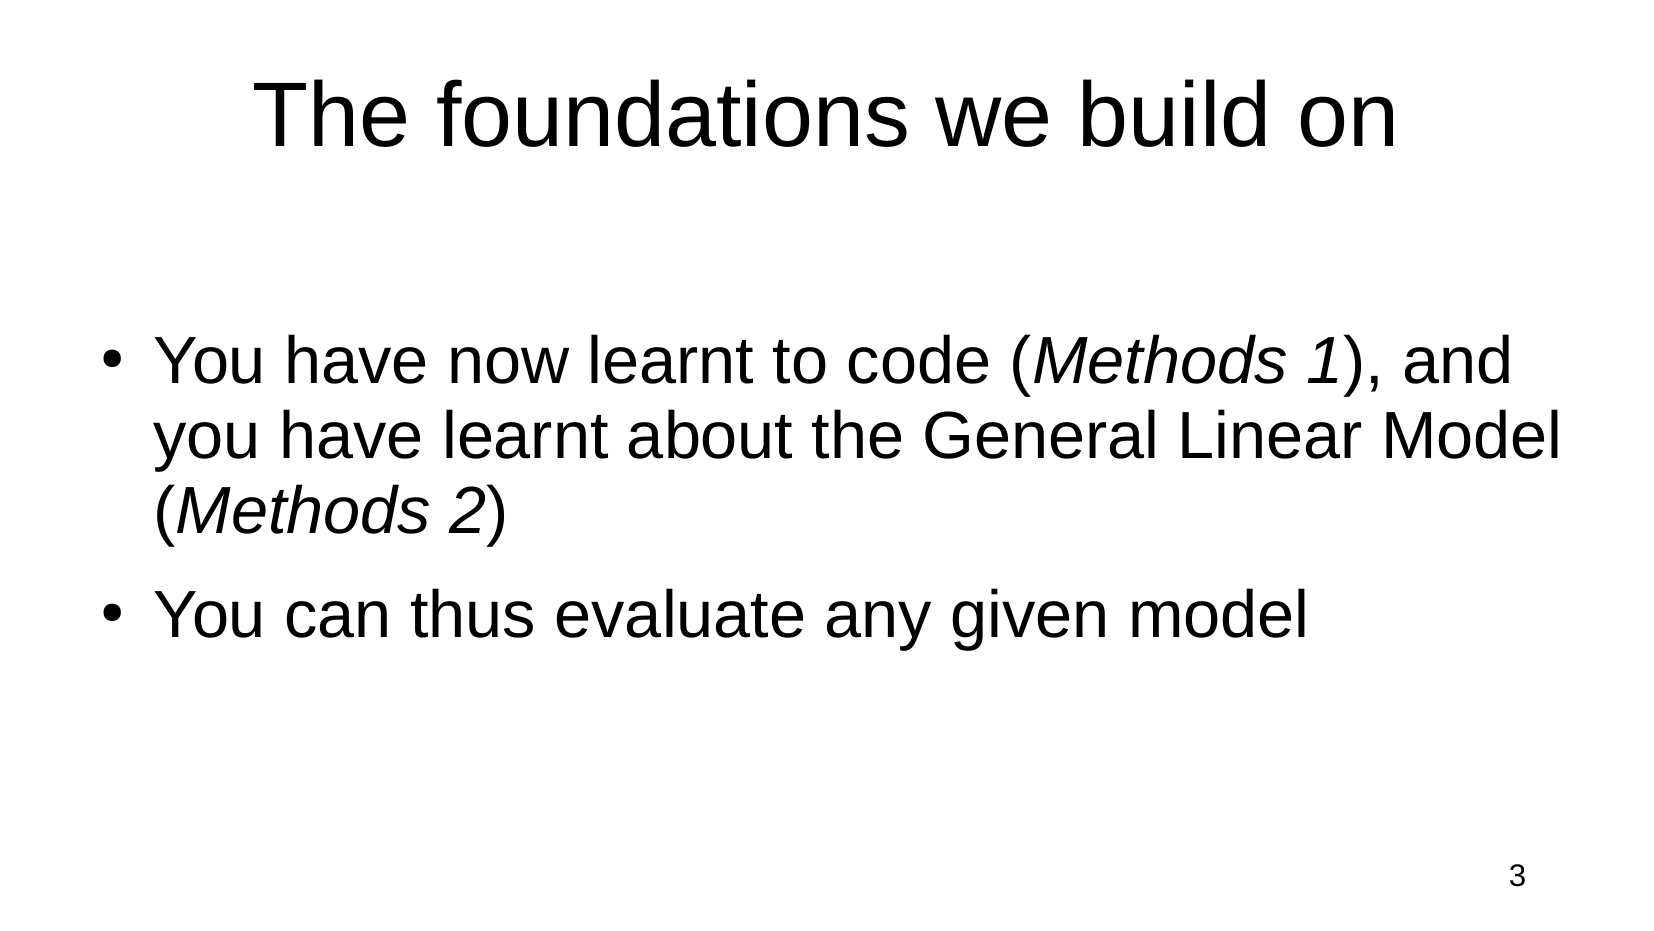

# The foundations we build on
You have now learnt to code (Methods 1), and you have learnt about the General Linear Model (Methods 2)
You can thus evaluate any given model